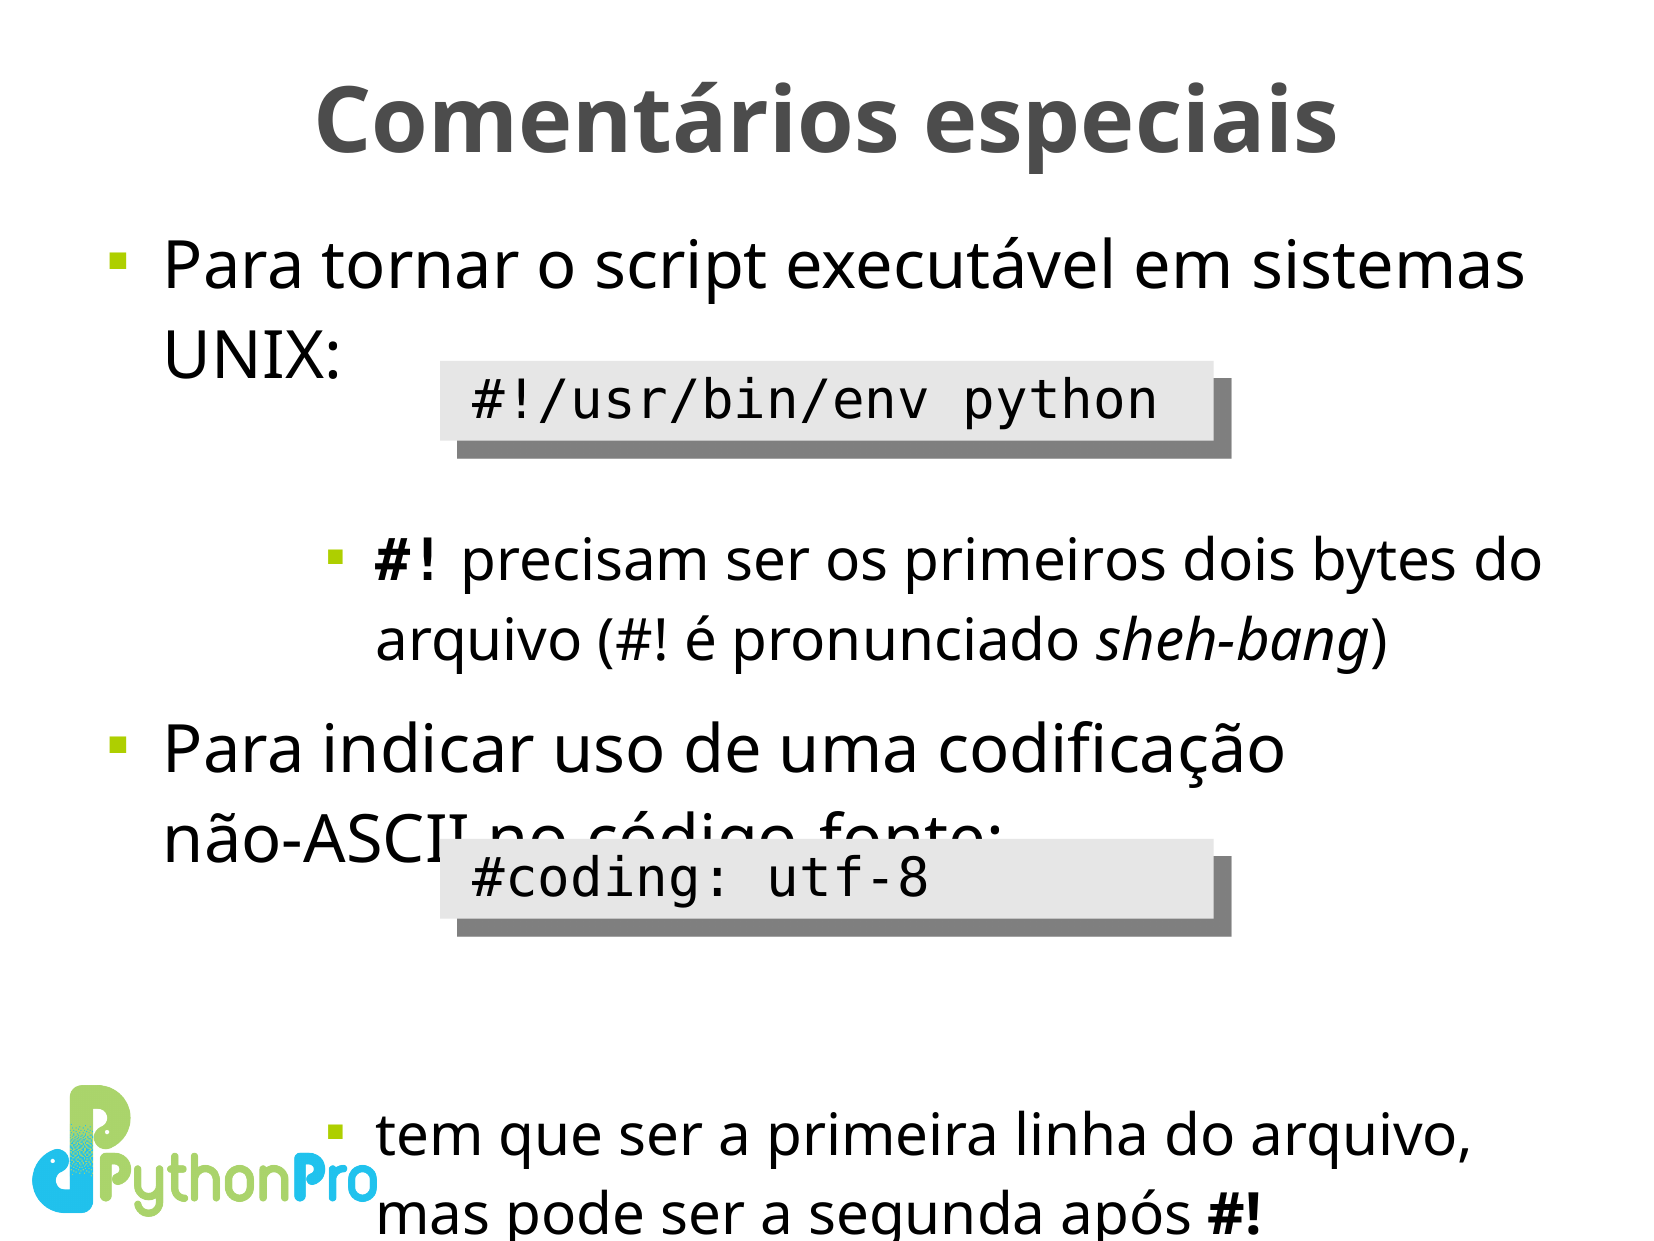

# Comentários especiais
Para tornar o script executável em sistemas UNIX:
#! precisam ser os primeiros dois bytes do arquivo (#! é pronunciado sheh-bang)
Para indicar uso de uma codificação
não-ASCII no código-fonte:
tem que ser a primeira linha do arquivo,
mas pode ser a segunda após #!
#!/usr/bin/env python
#coding: utf-8